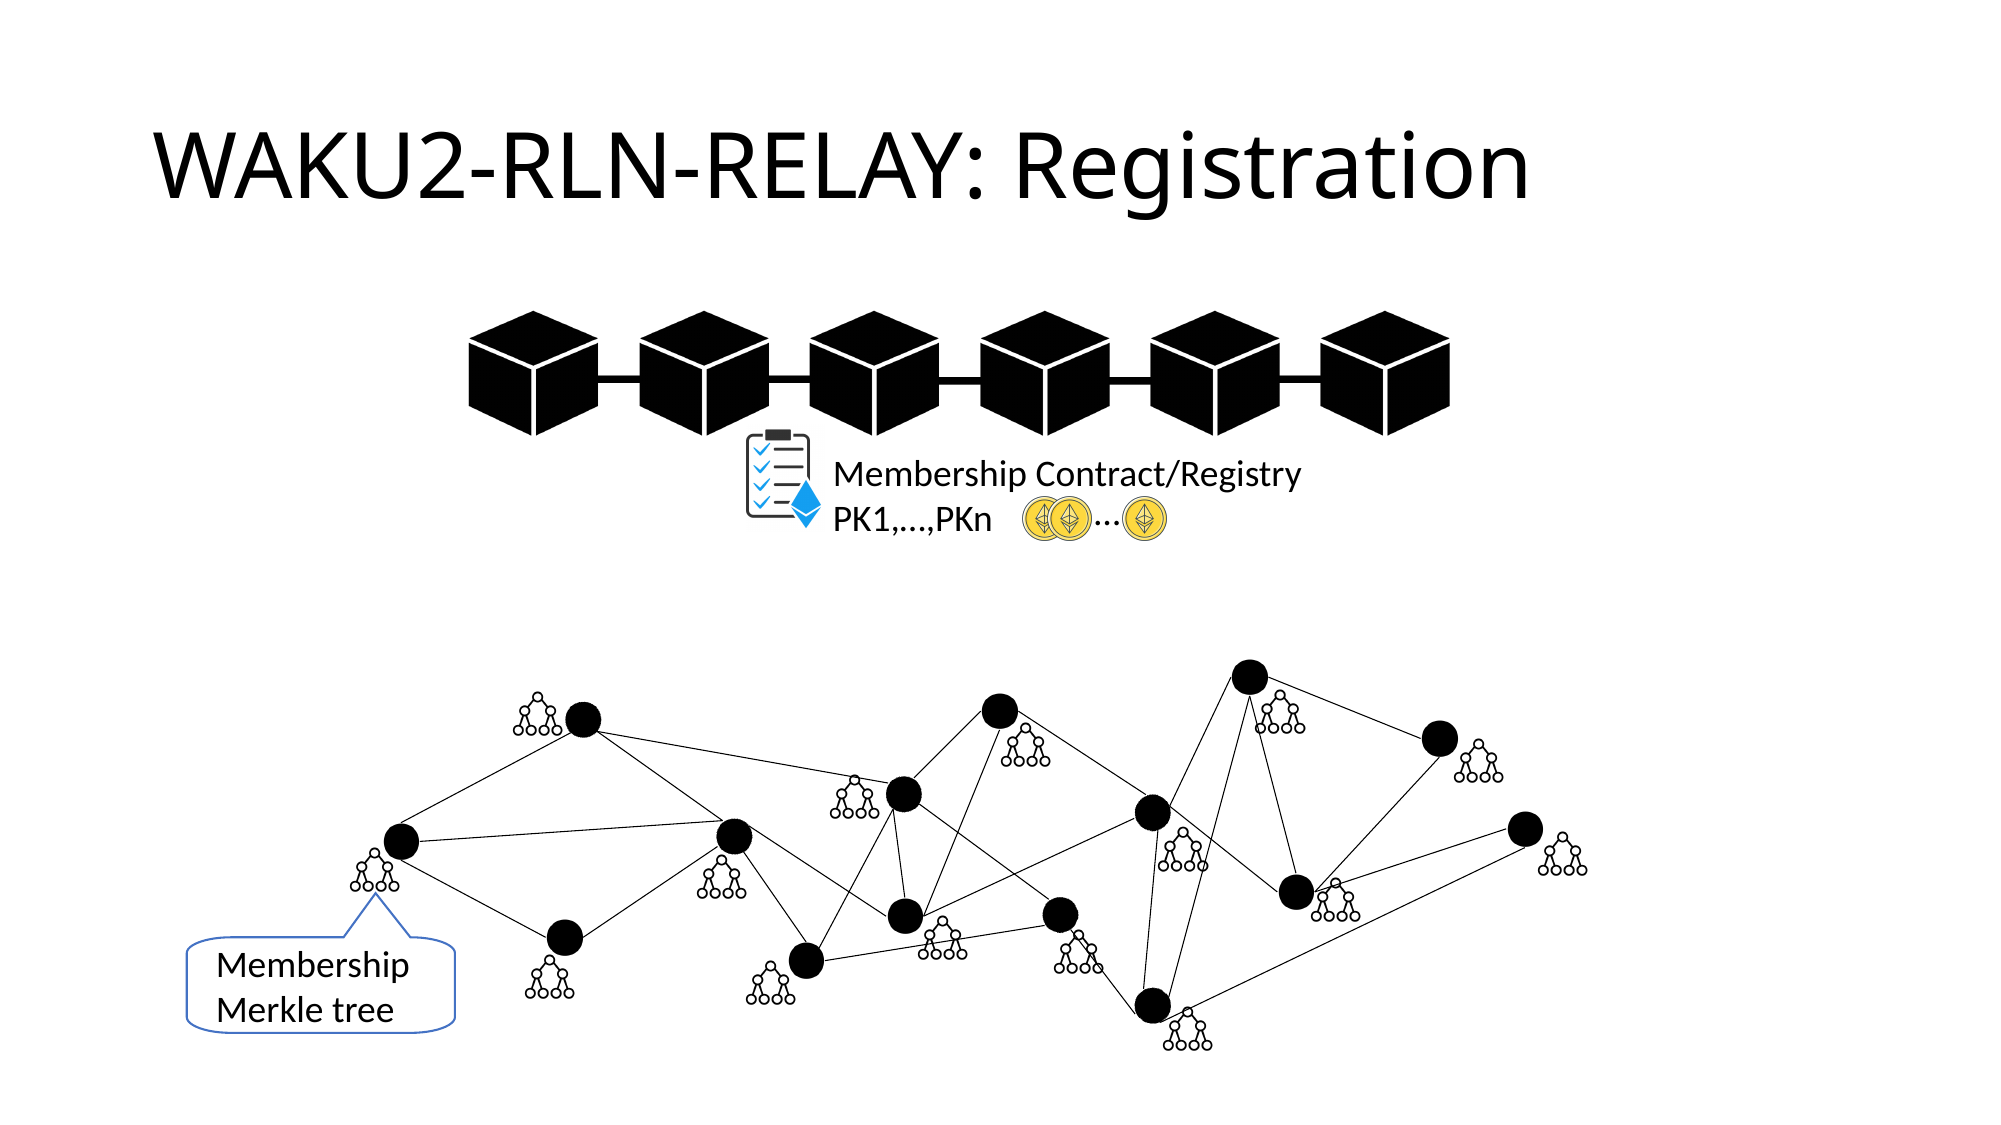

# WAKU2-RLN-RELAY: Registration
Membership Contract/Registry
PK1,…,PKn
 …
Membership Merkle tree